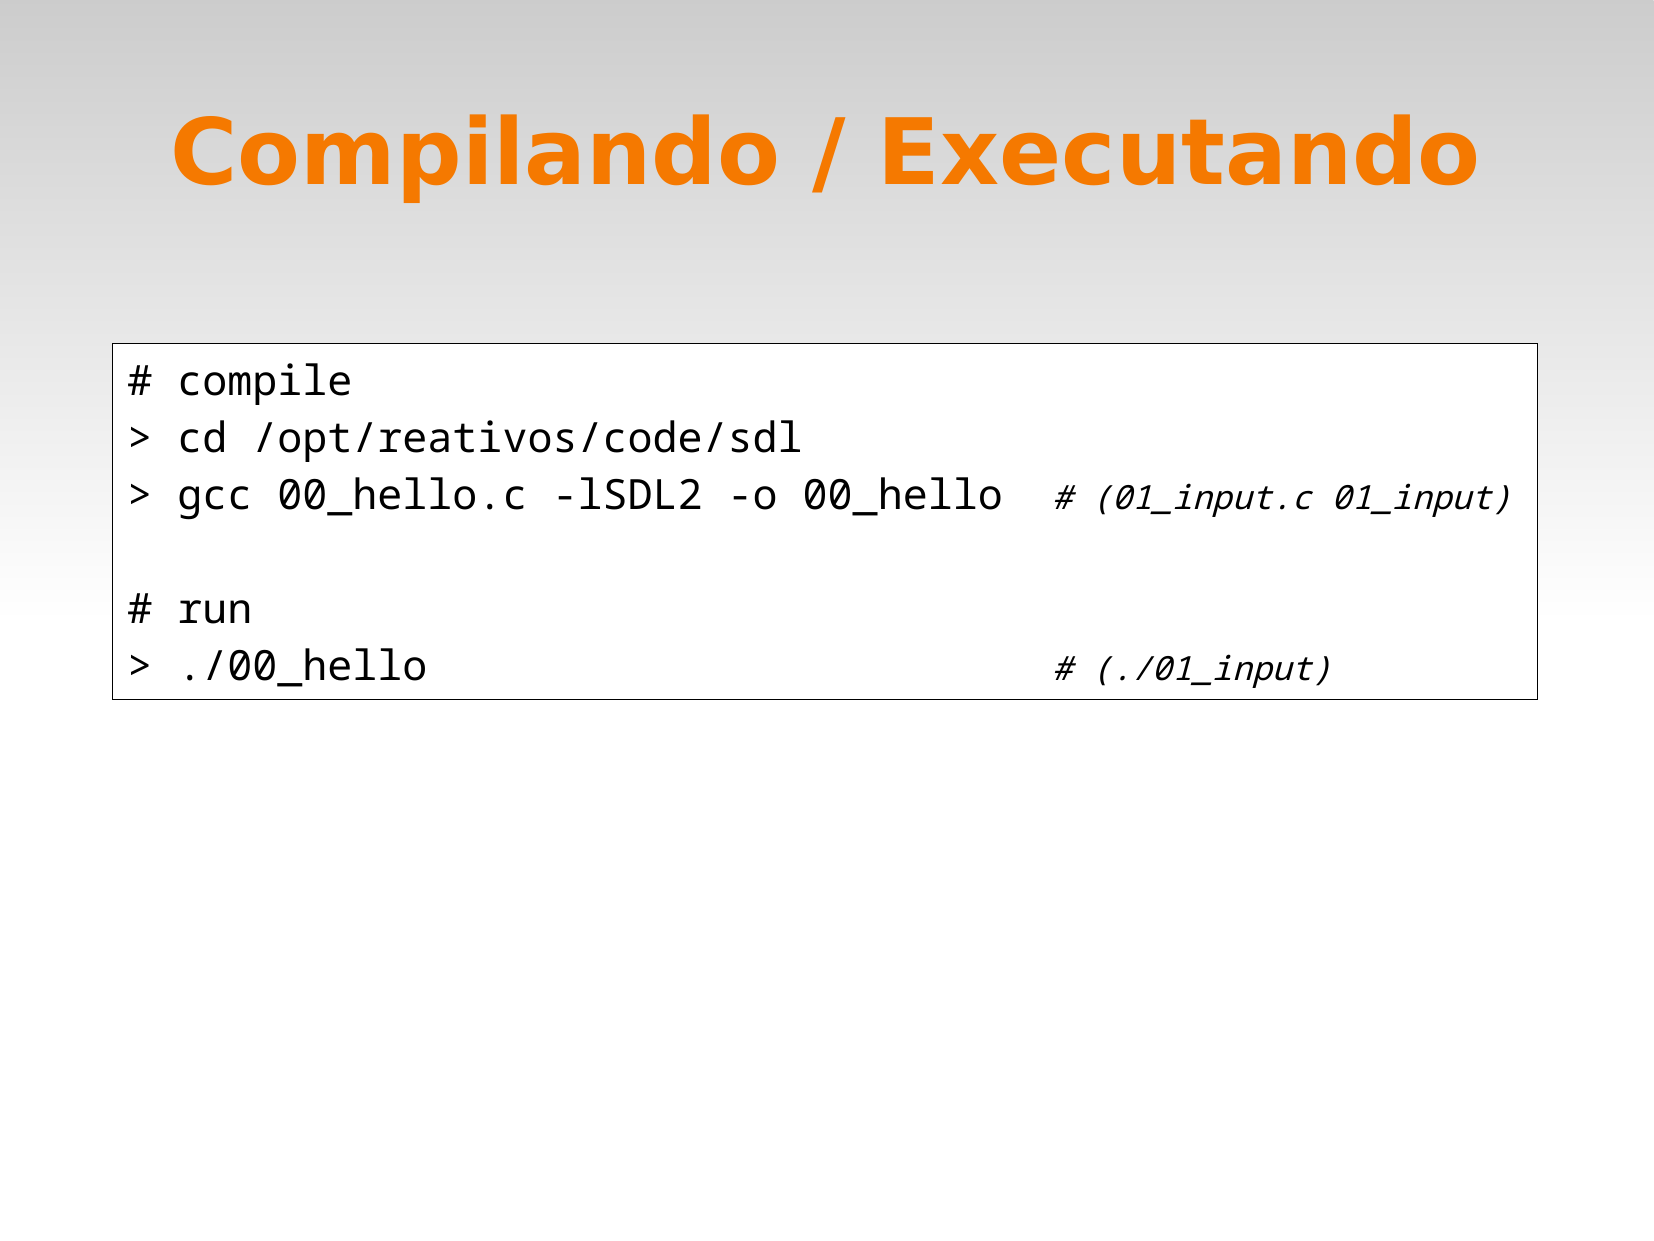

# Compilando / Executando
# compile
> cd /opt/reativos/code/sdl
> gcc 00_hello.c -lSDL2 -o 00_hello # (01_input.c 01_input)
# run
> ./00_hello # (./01_input)